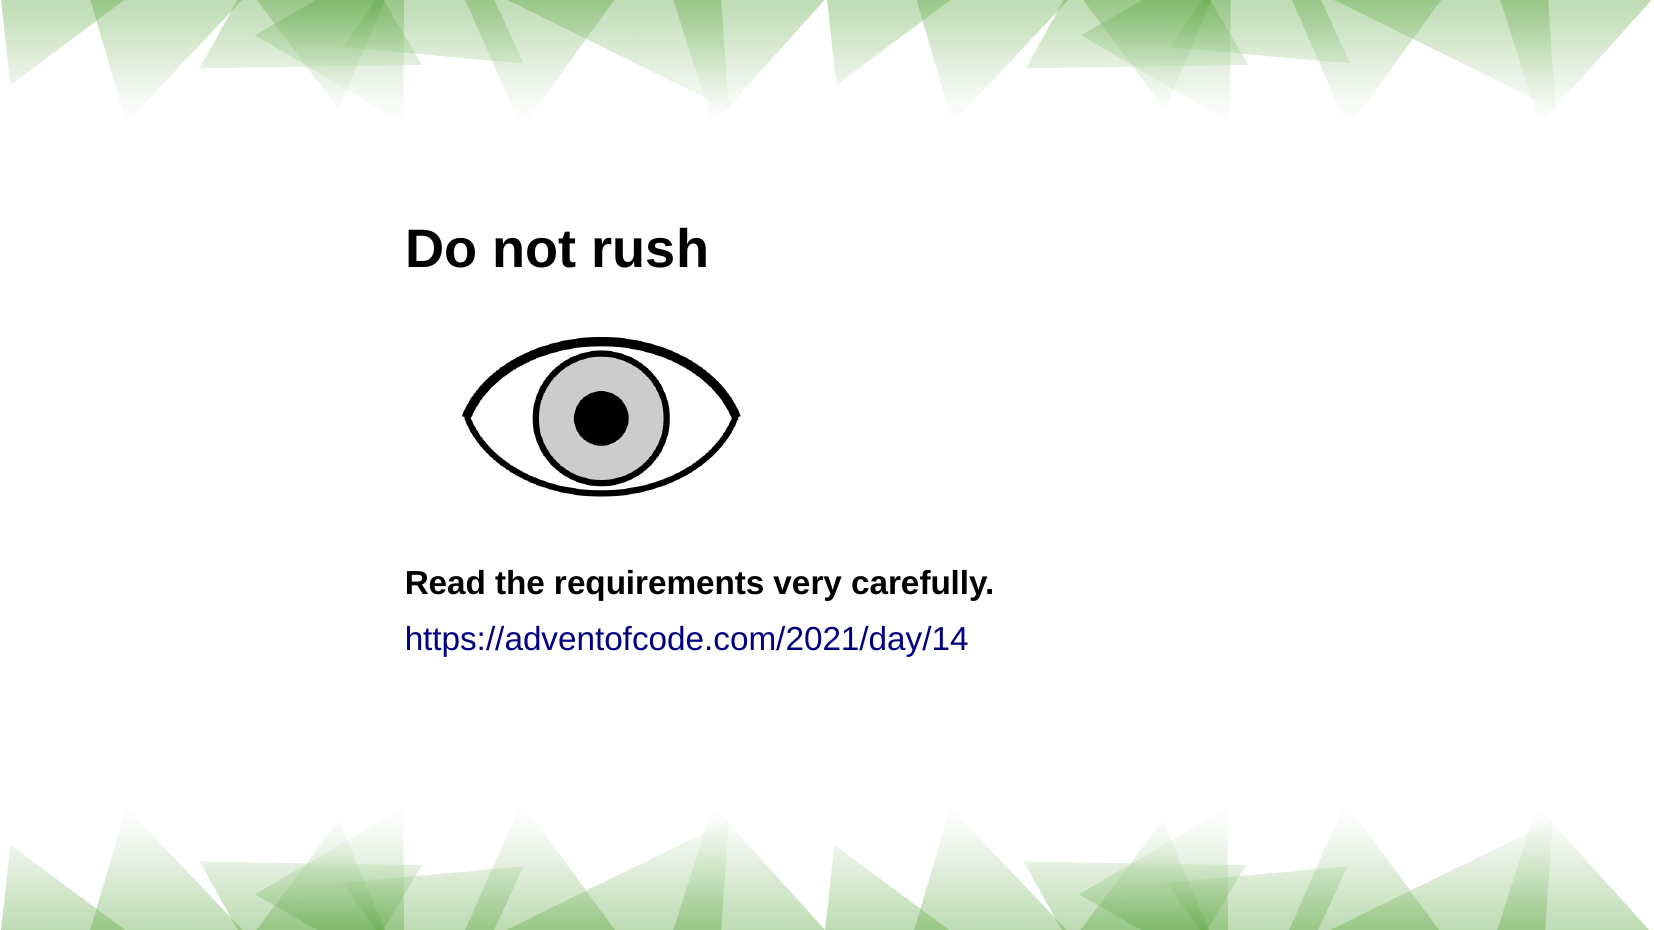

# Do not rush
Read the requirements very carefully.
https://adventofcode.com/2021/day/14